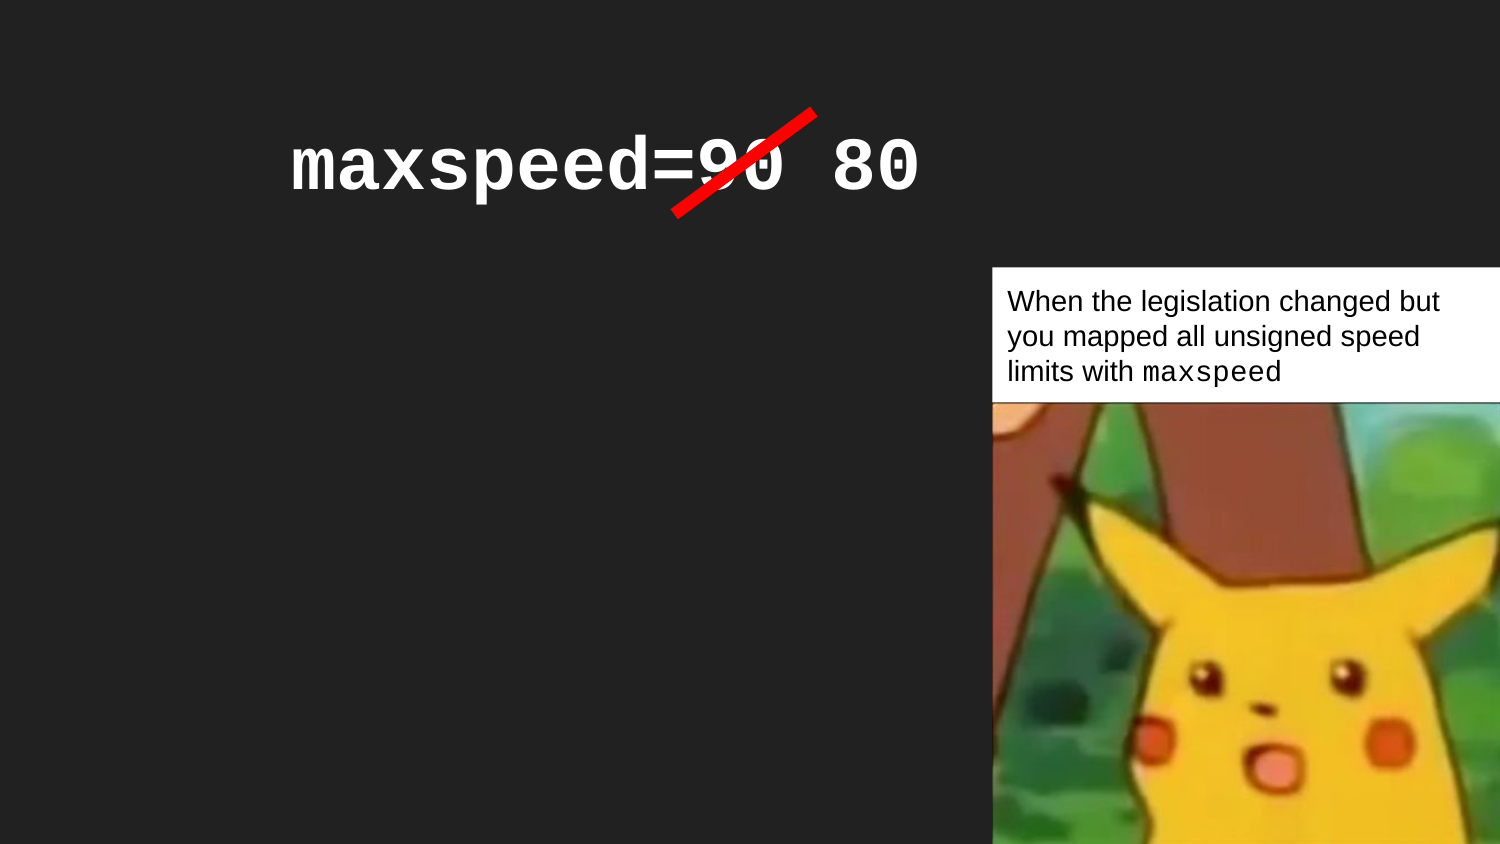

# maxspeed=90 80
When the legislation changed but you mapped all unsigned speed limits with maxspeed